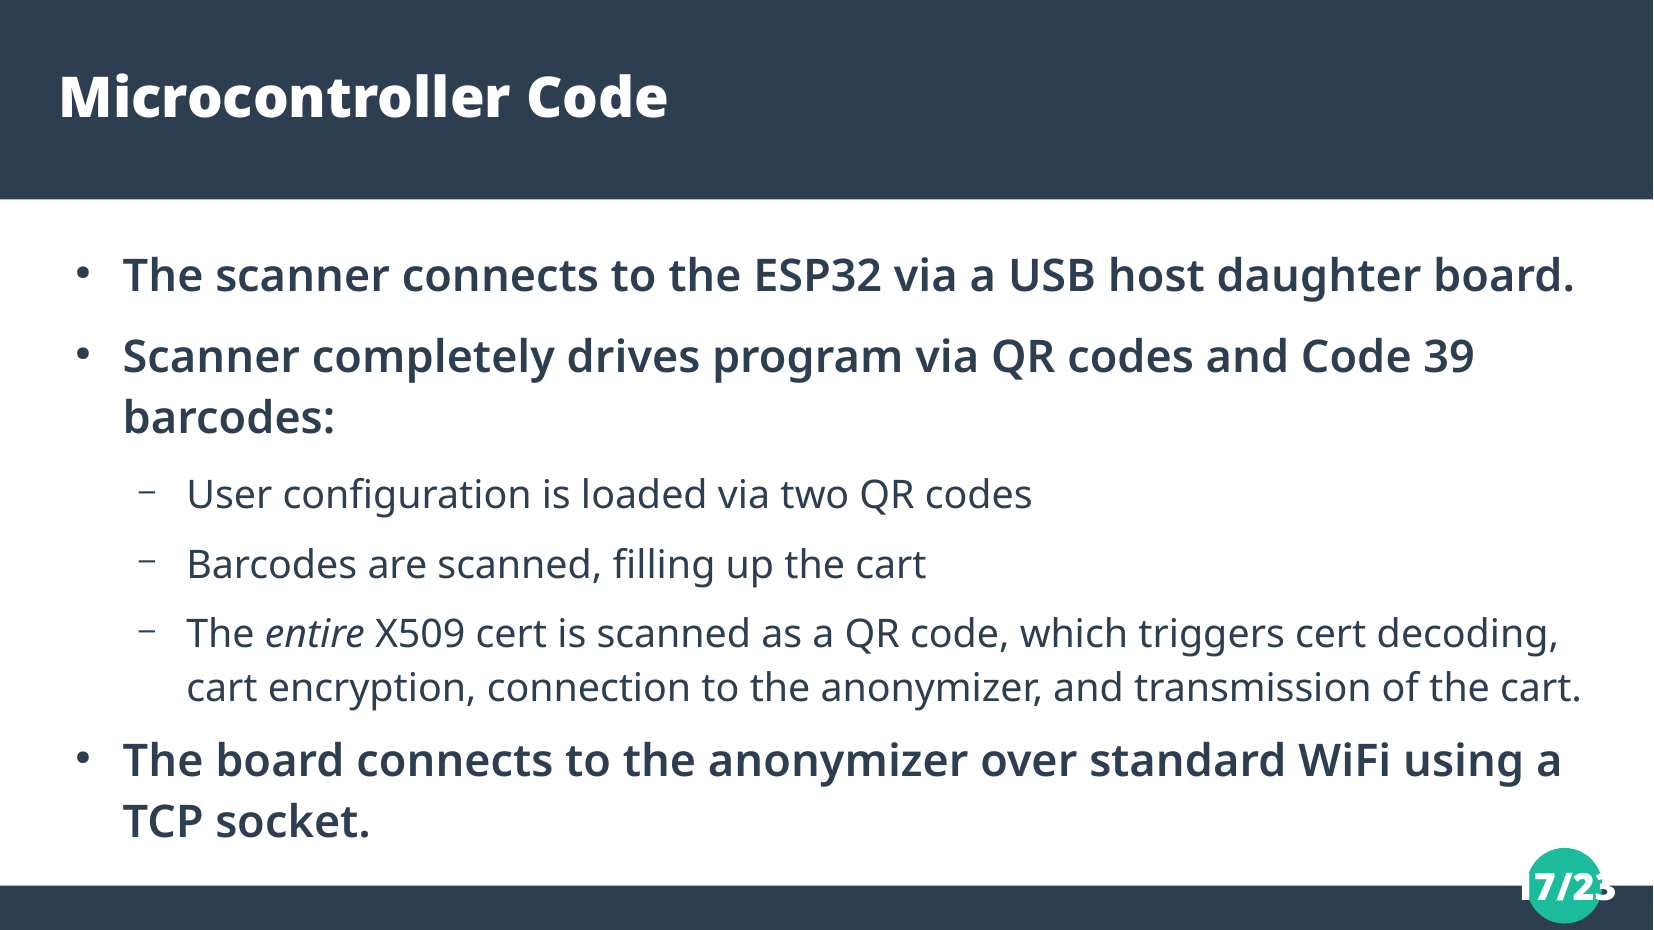

# Microcontroller Code
The scanner connects to the ESP32 via a USB host daughter board.
Scanner completely drives program via QR codes and Code 39 barcodes:
User configuration is loaded via two QR codes
Barcodes are scanned, filling up the cart
The entire X509 cert is scanned as a QR code, which triggers cert decoding, cart encryption, connection to the anonymizer, and transmission of the cart.
The board connects to the anonymizer over standard WiFi using a TCP socket.